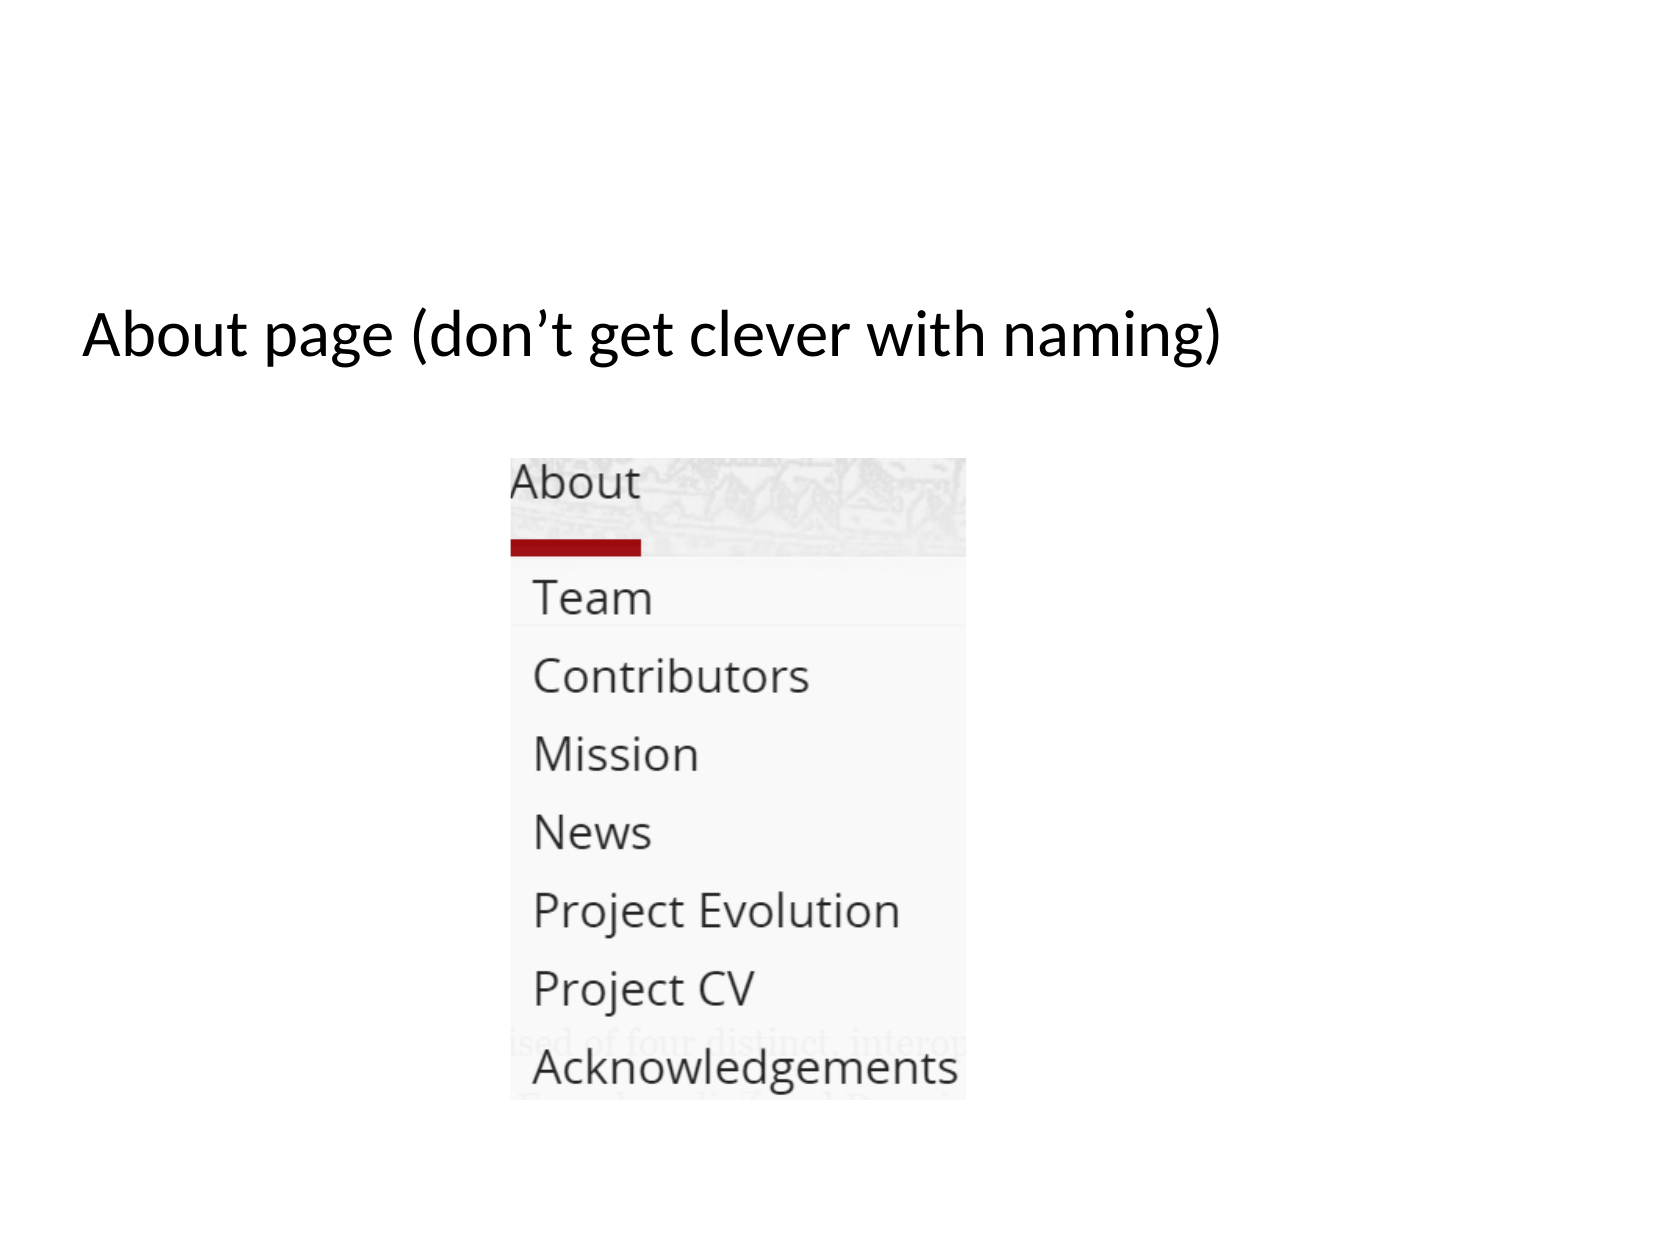

#
About page (don’t get clever with naming)